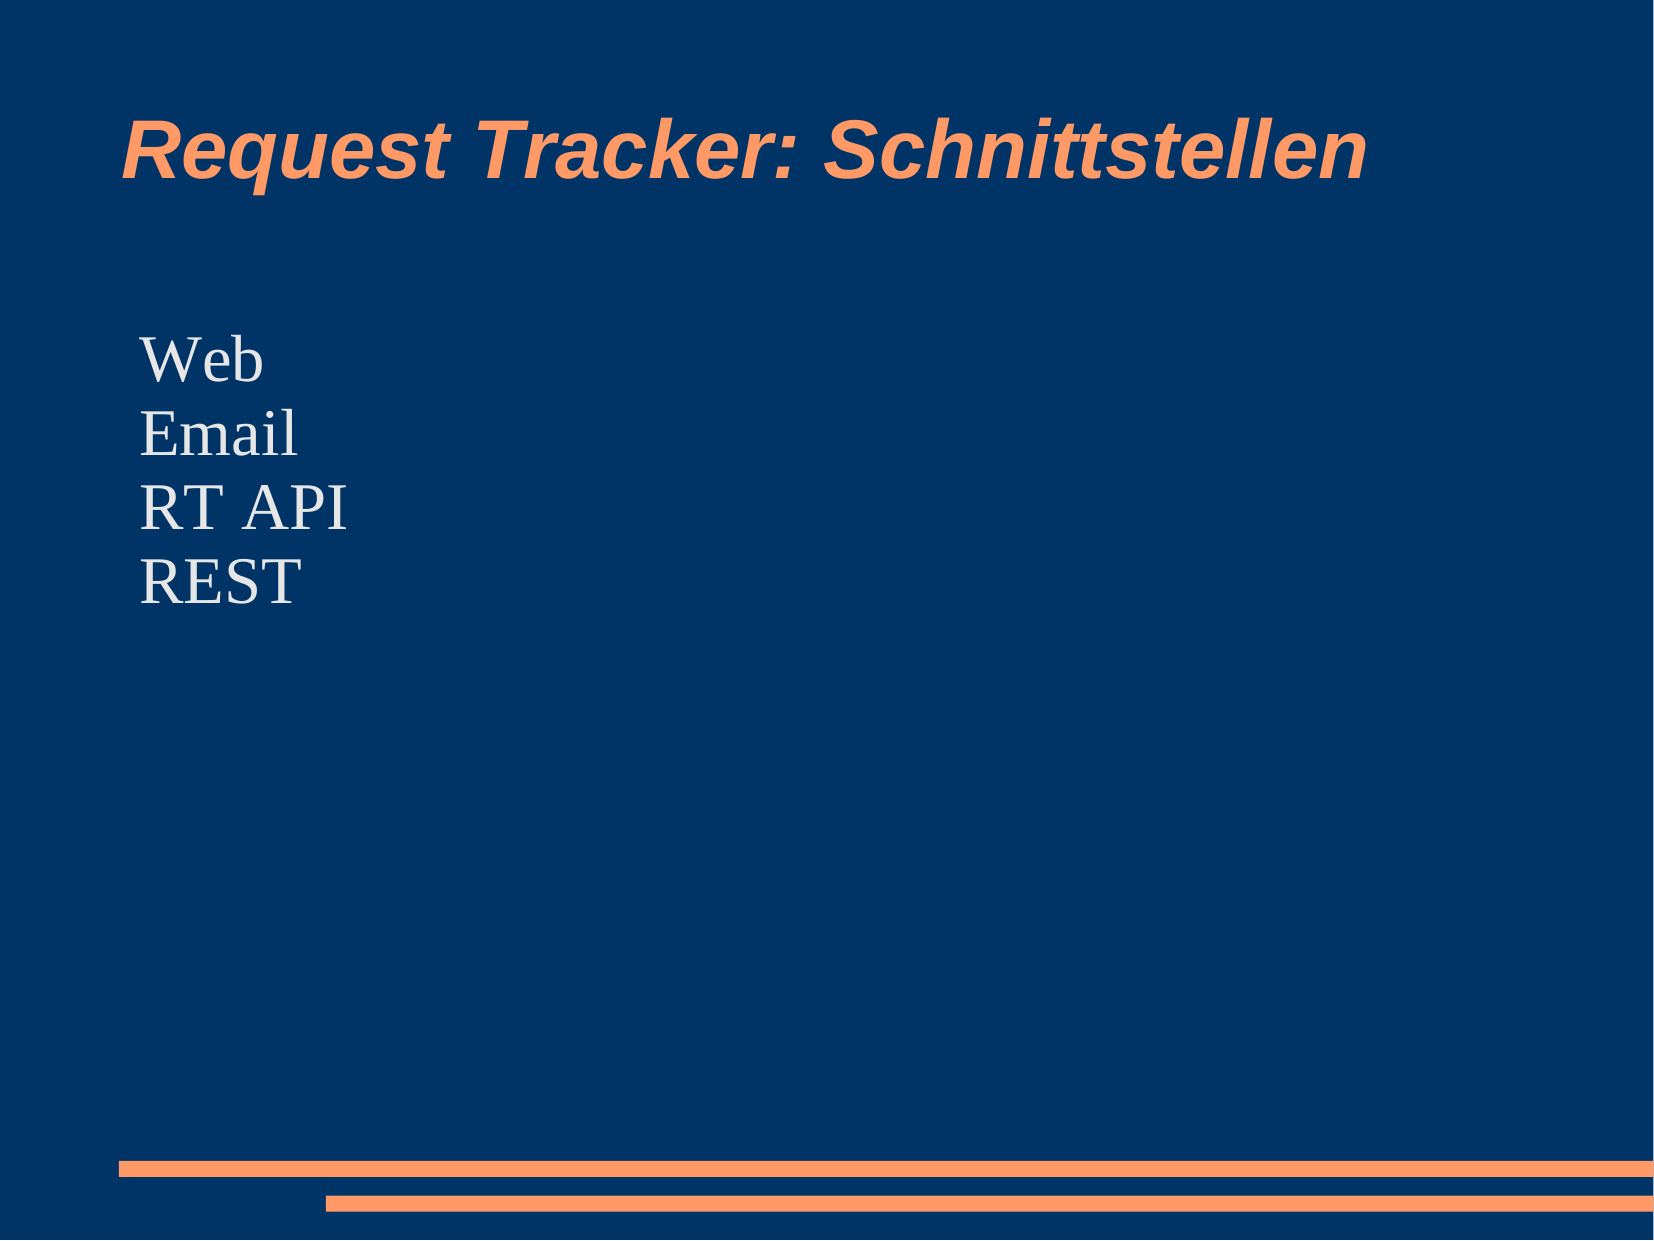

# Request Tracker: Schnittstellen
Web
Email
RT API
REST